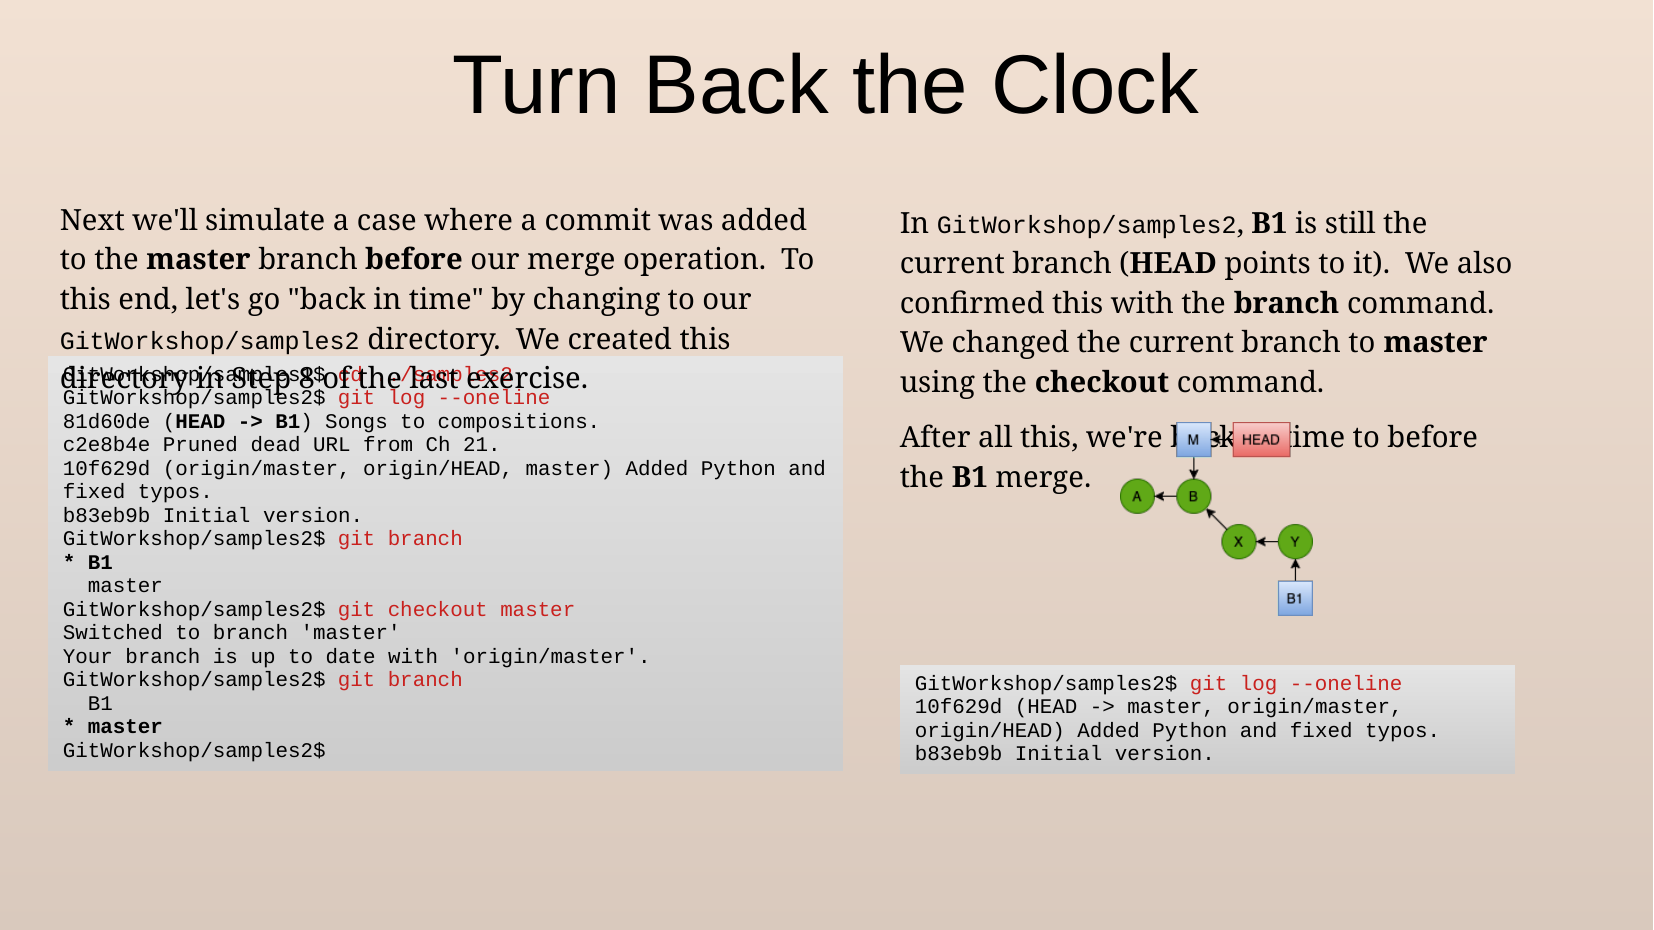

# Turn Back the Clock
Next we'll simulate a case where a commit was added to the master branch before our merge operation. To this end, let's go "back in time" by changing to our GitWorkshop/samples2 directory. We created this directory in Step 8 of the last exercise.
In GitWorkshop/samples2, B1 is still the current branch (HEAD points to it). We also confirmed this with the branch command. We changed the current branch to master using the checkout command.
After all this, we're back-in-time to before the B1 merge.
GitWorkshop/samples1$ cd ../samples2
GitWorkshop/samples2$ git log --oneline
81d60de (HEAD -> B1) Songs to compositions.
c2e8b4e Pruned dead URL from Ch 21.
10f629d (origin/master, origin/HEAD, master) Added Python and fixed typos.
b83eb9b Initial version.
GitWorkshop/samples2$ git branch
* B1
 master
GitWorkshop/samples2$ git checkout master
Switched to branch 'master'
Your branch is up to date with 'origin/master'.
GitWorkshop/samples2$ git branch
 B1
* master
GitWorkshop/samples2$
GitWorkshop/samples2$ git log --oneline
10f629d (HEAD -> master, origin/master, origin/HEAD) Added Python and fixed typos.
b83eb9b Initial version.